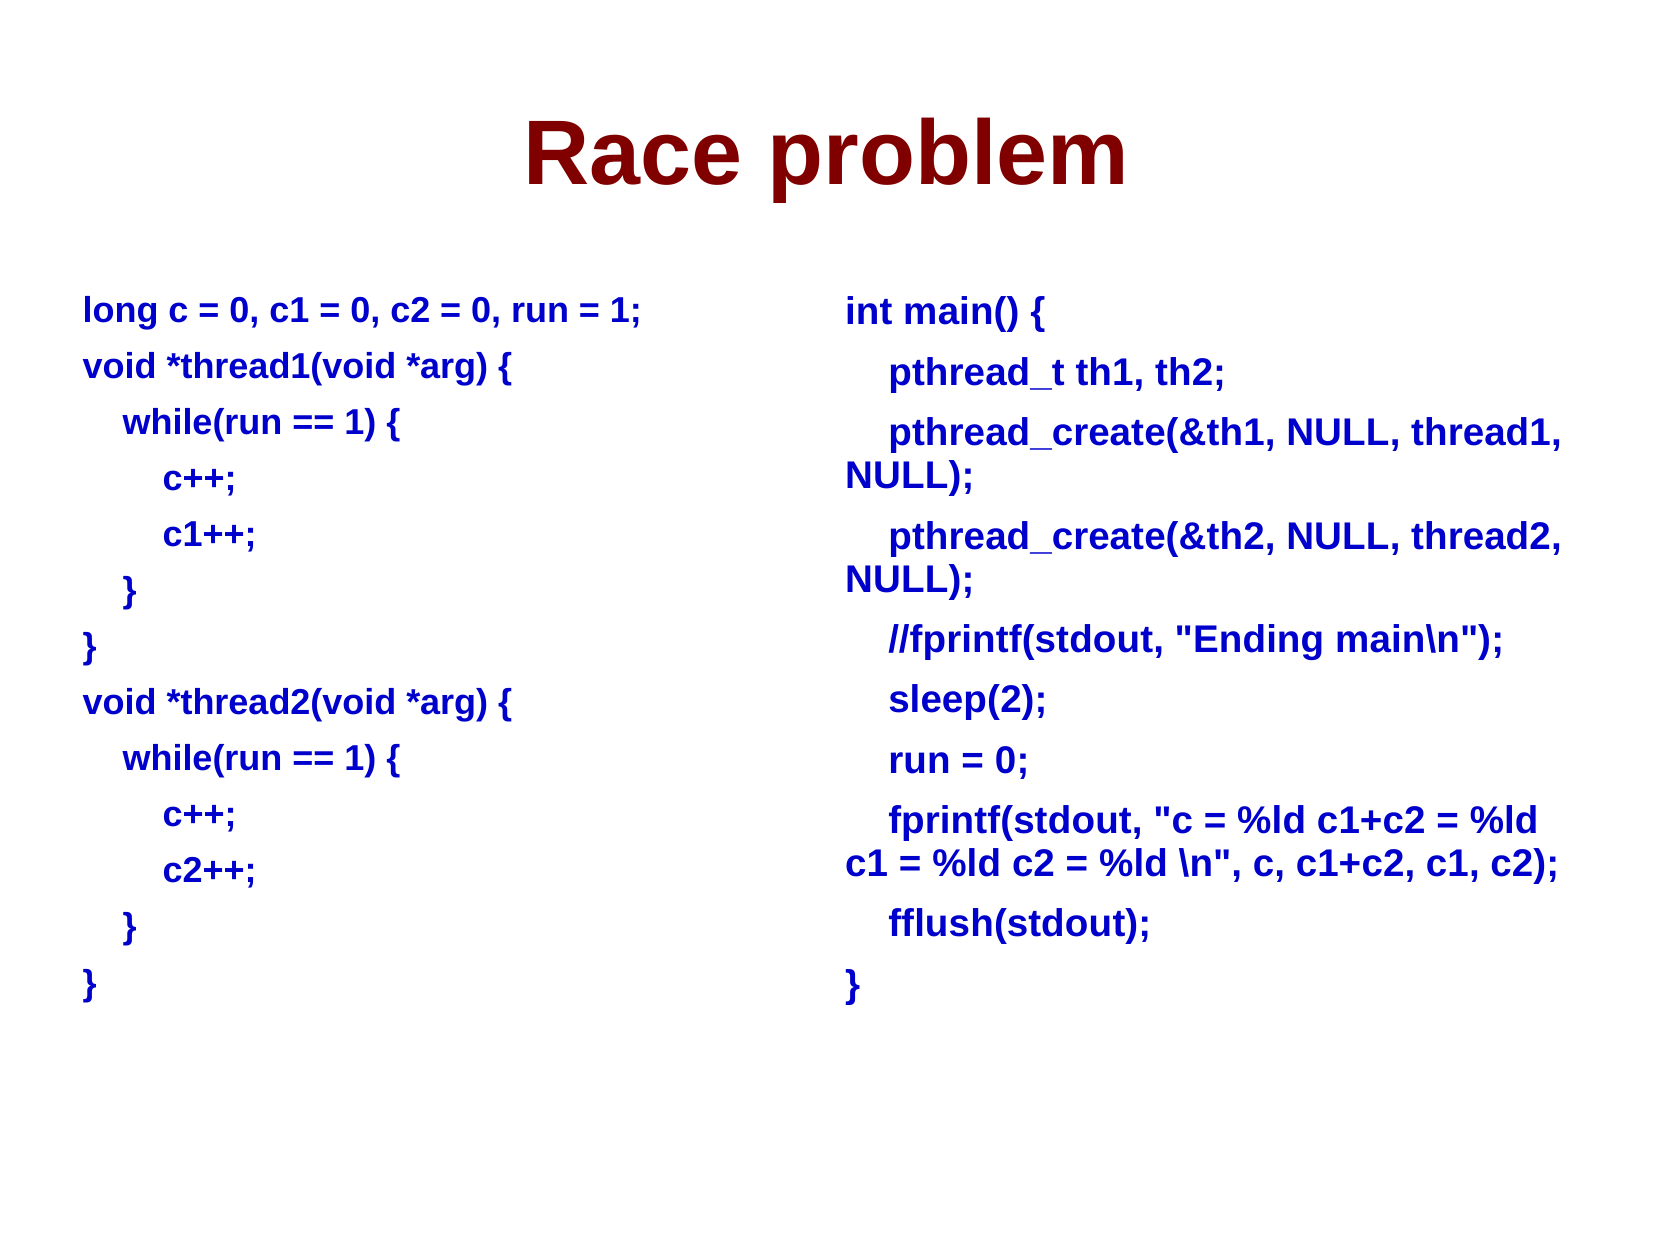

# Race problem
long c = 0, c1 = 0, c2 = 0, run = 1;
void *thread1(void *arg) {
 while(run == 1) {
 c++;
 c1++;
 }
}
void *thread2(void *arg) {
 while(run == 1) {
 c++;
 c2++;
 }
}
int main() {
 pthread_t th1, th2;
 pthread_create(&th1, NULL, thread1, NULL);
 pthread_create(&th2, NULL, thread2, NULL);
 //fprintf(stdout, "Ending main\n");
 sleep(2);
 run = 0;
 fprintf(stdout, "c = %ld c1+c2 = %ld c1 = %ld c2 = %ld \n", c, c1+c2, c1, c2);
 fflush(stdout);
}